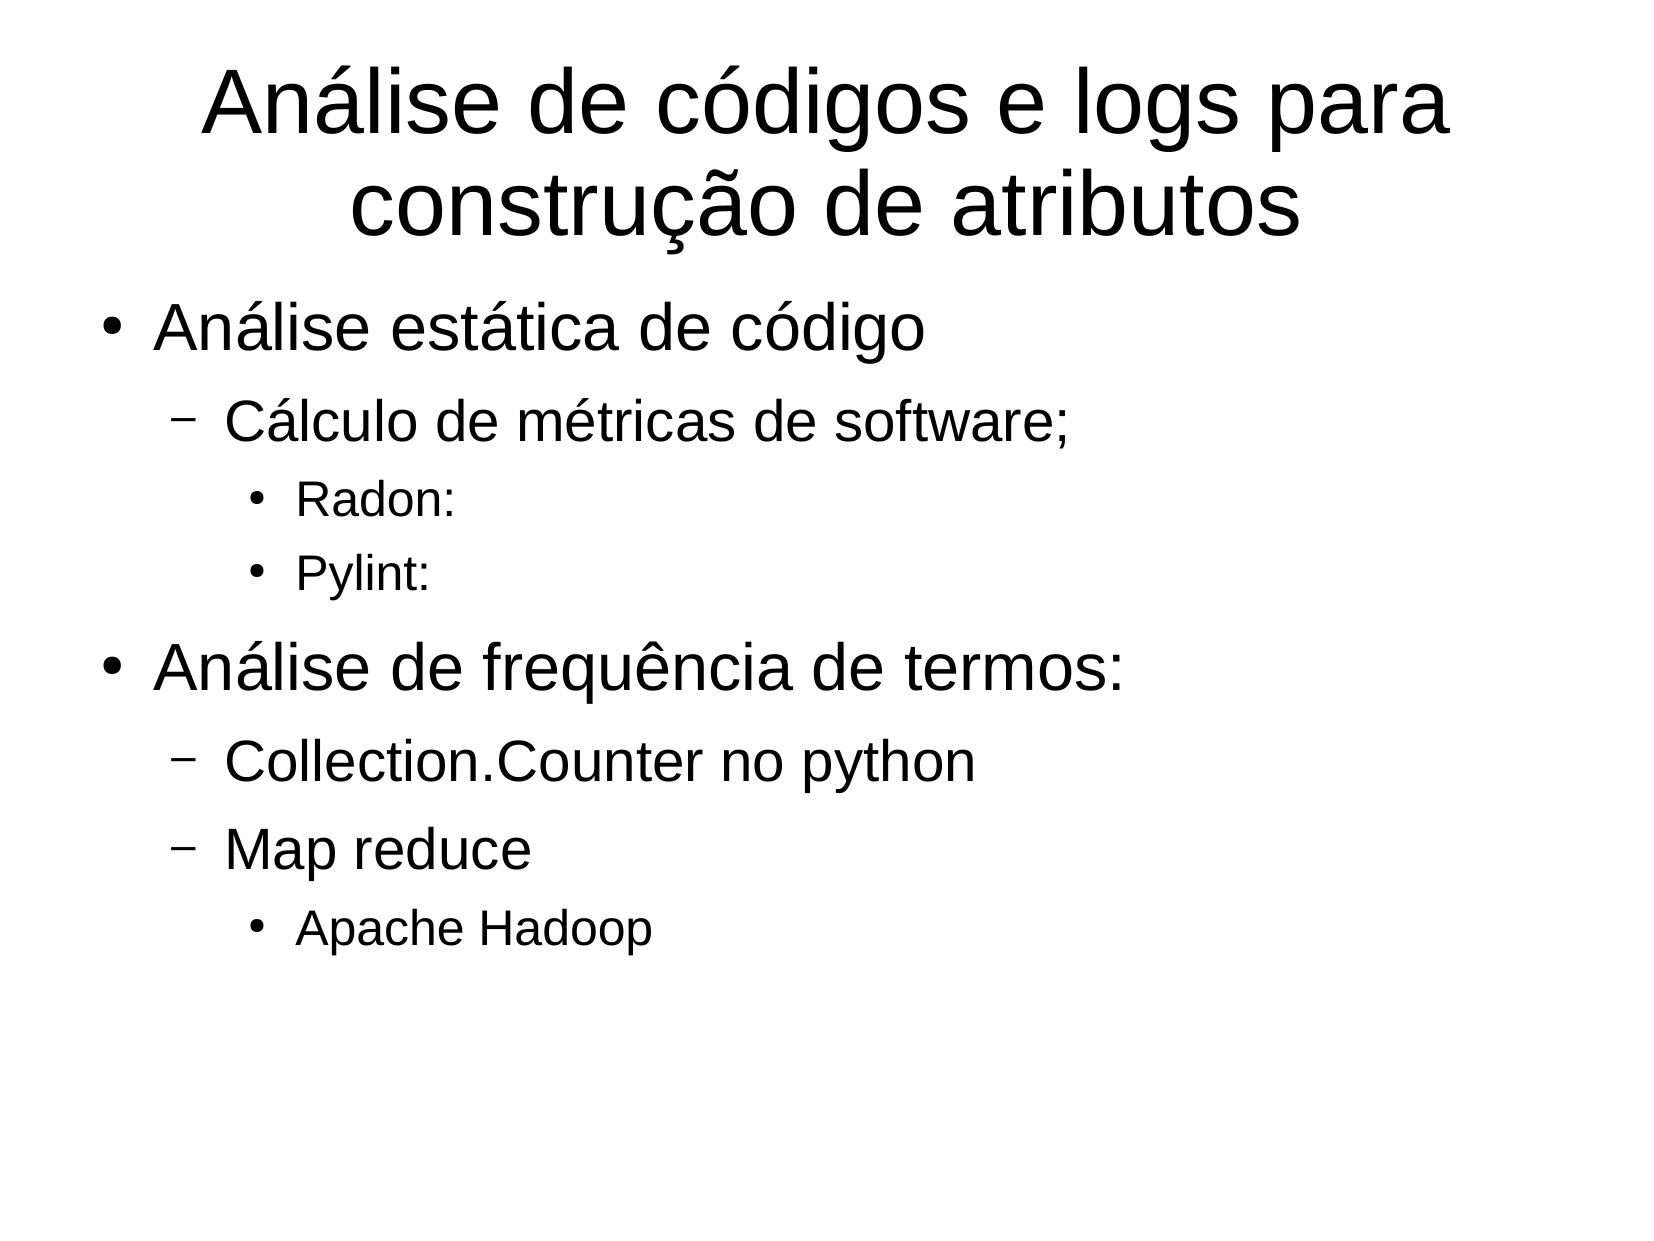

# Análise de códigos e logs para construção de atributos
Análise estática de código
Cálculo de métricas de software;
Radon:
Pylint:
Análise de frequência de termos:
Collection.Counter no python
Map reduce
Apache Hadoop